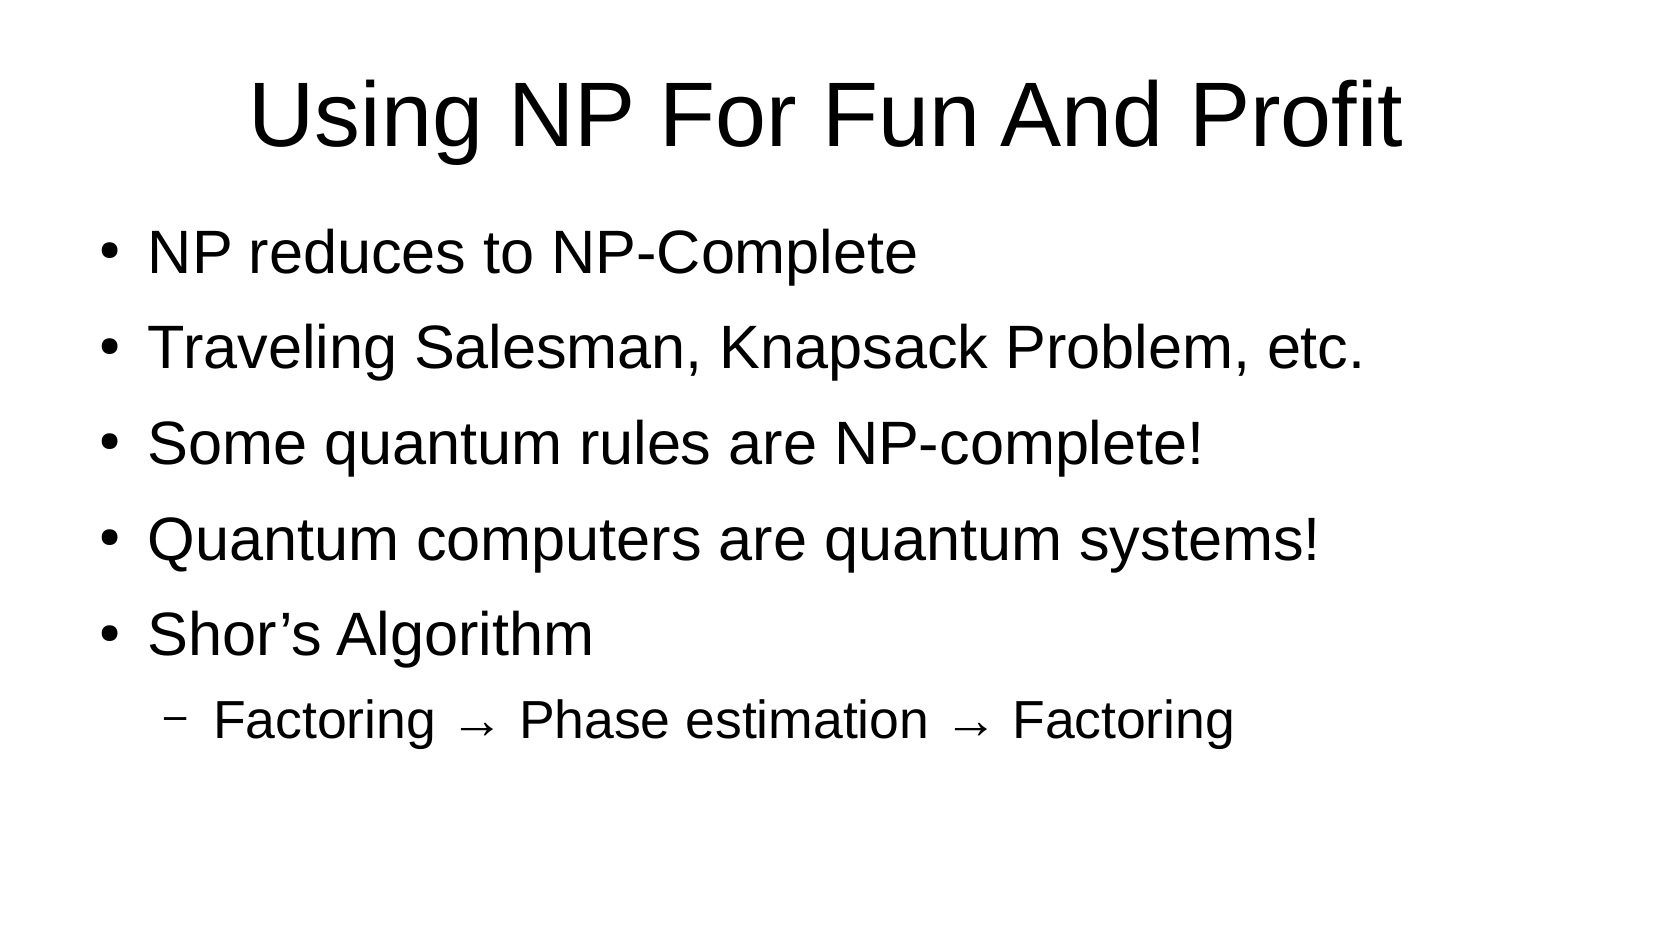

# Using NP For Fun And Profit
NP reduces to NP-Complete
Traveling Salesman, Knapsack Problem, etc.
Some quantum rules are NP-complete!
Quantum computers are quantum systems!
Shor’s Algorithm
Factoring → Phase estimation → Factoring